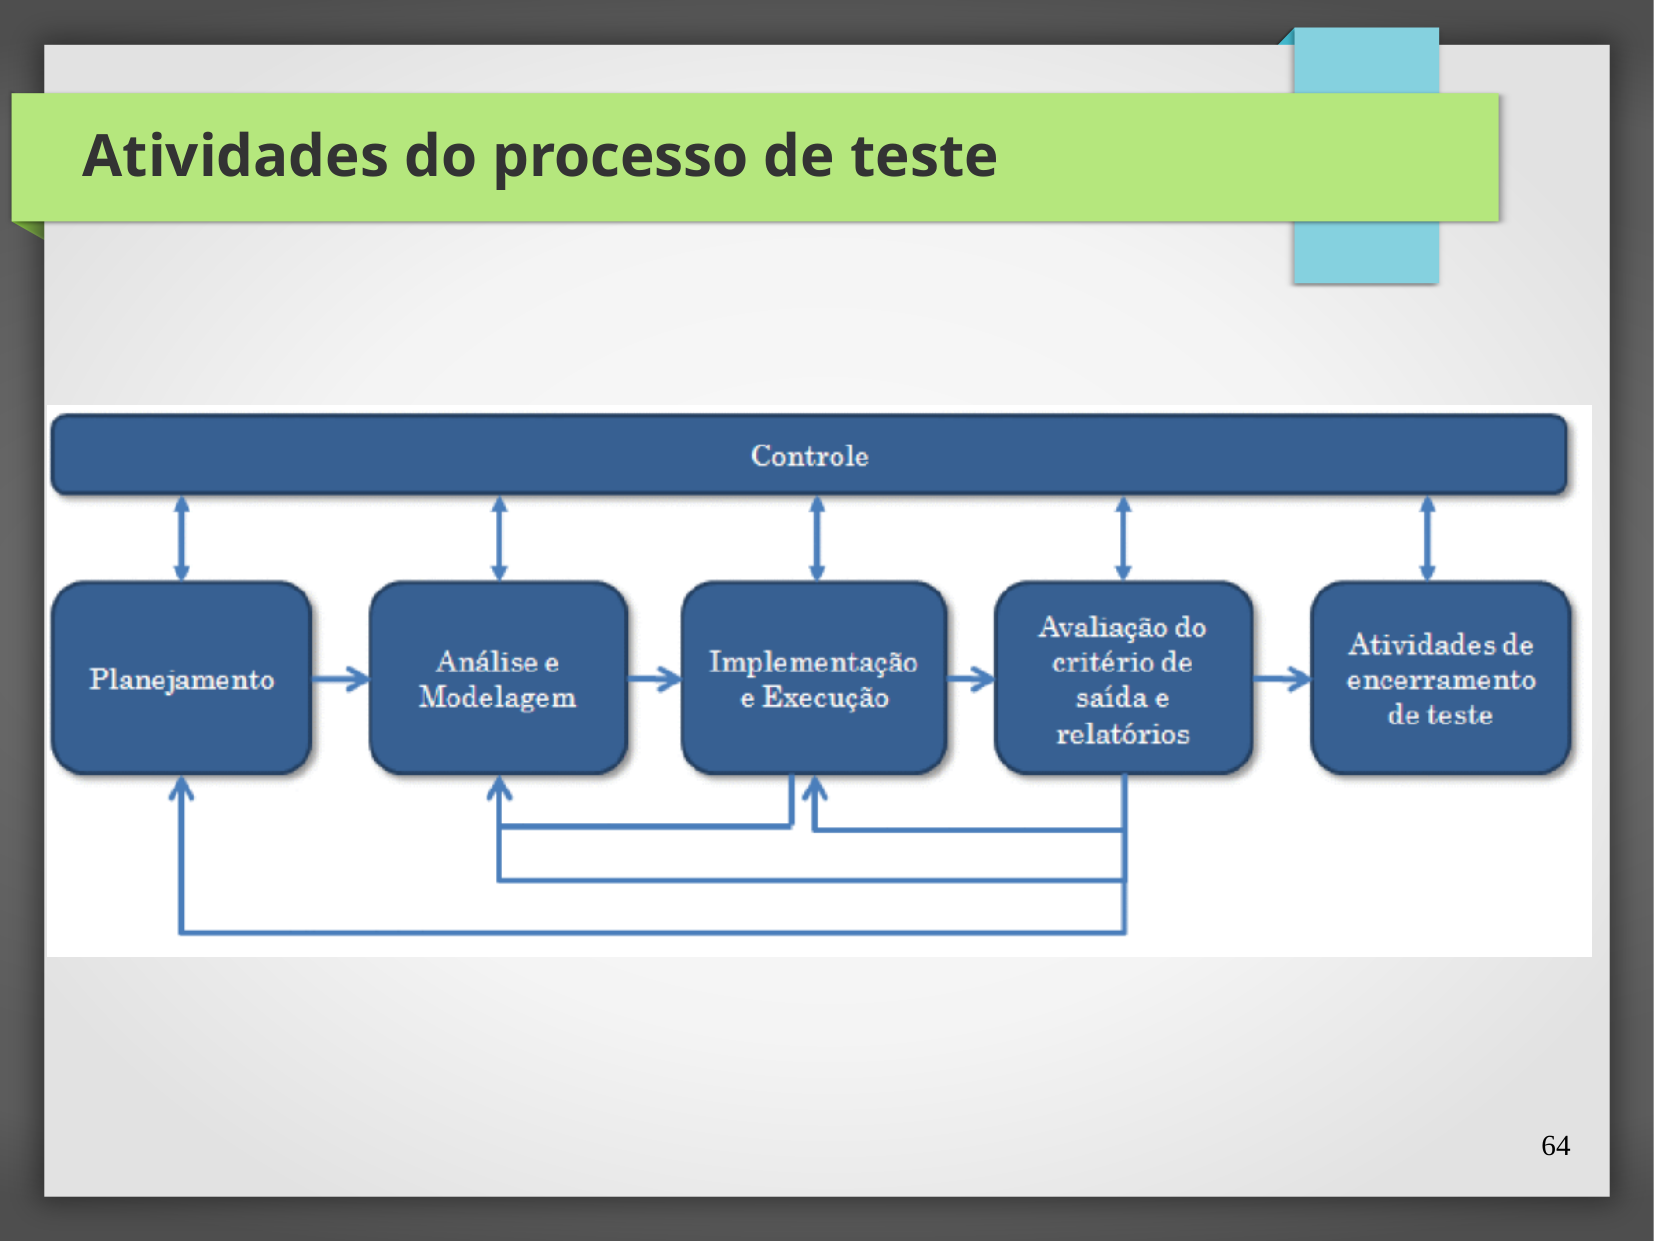

# Atividades do processo de teste
64